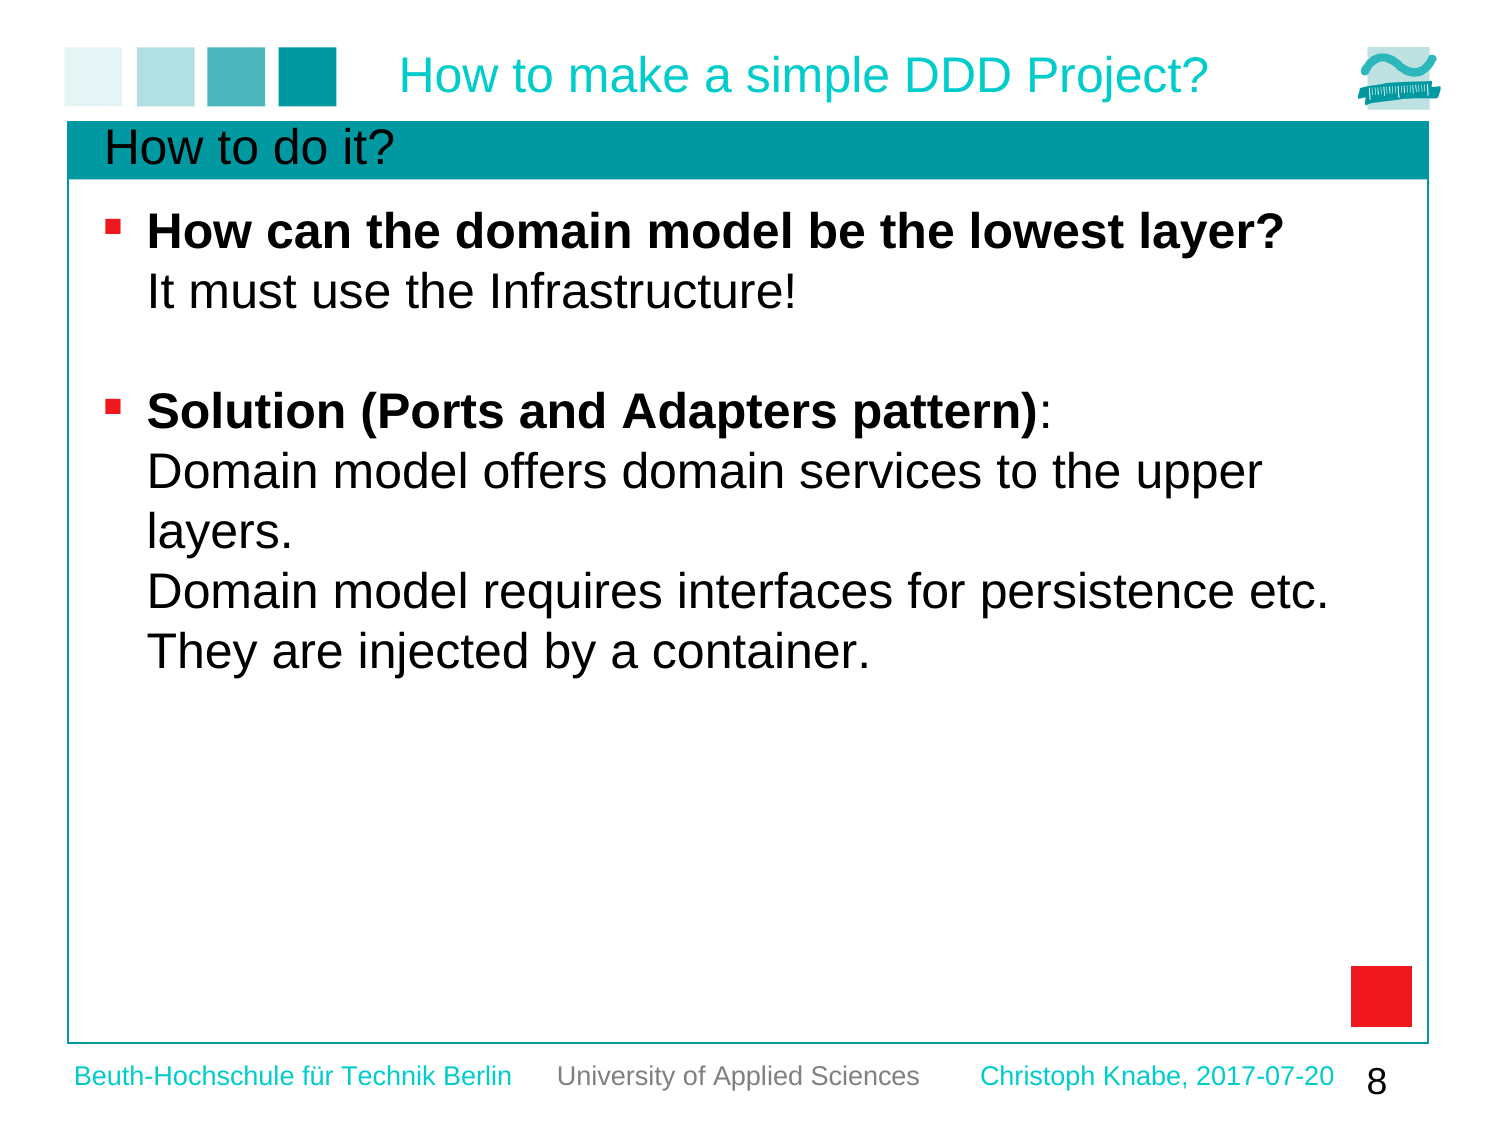

How to do it?
How can the domain model be the lowest layer?
It must use the Infrastructure!
Solution (Ports and Adapters pattern):
Domain model offers domain services to the upper layers.
Domain model requires interfaces for persistence etc.
They are injected by a container.
8